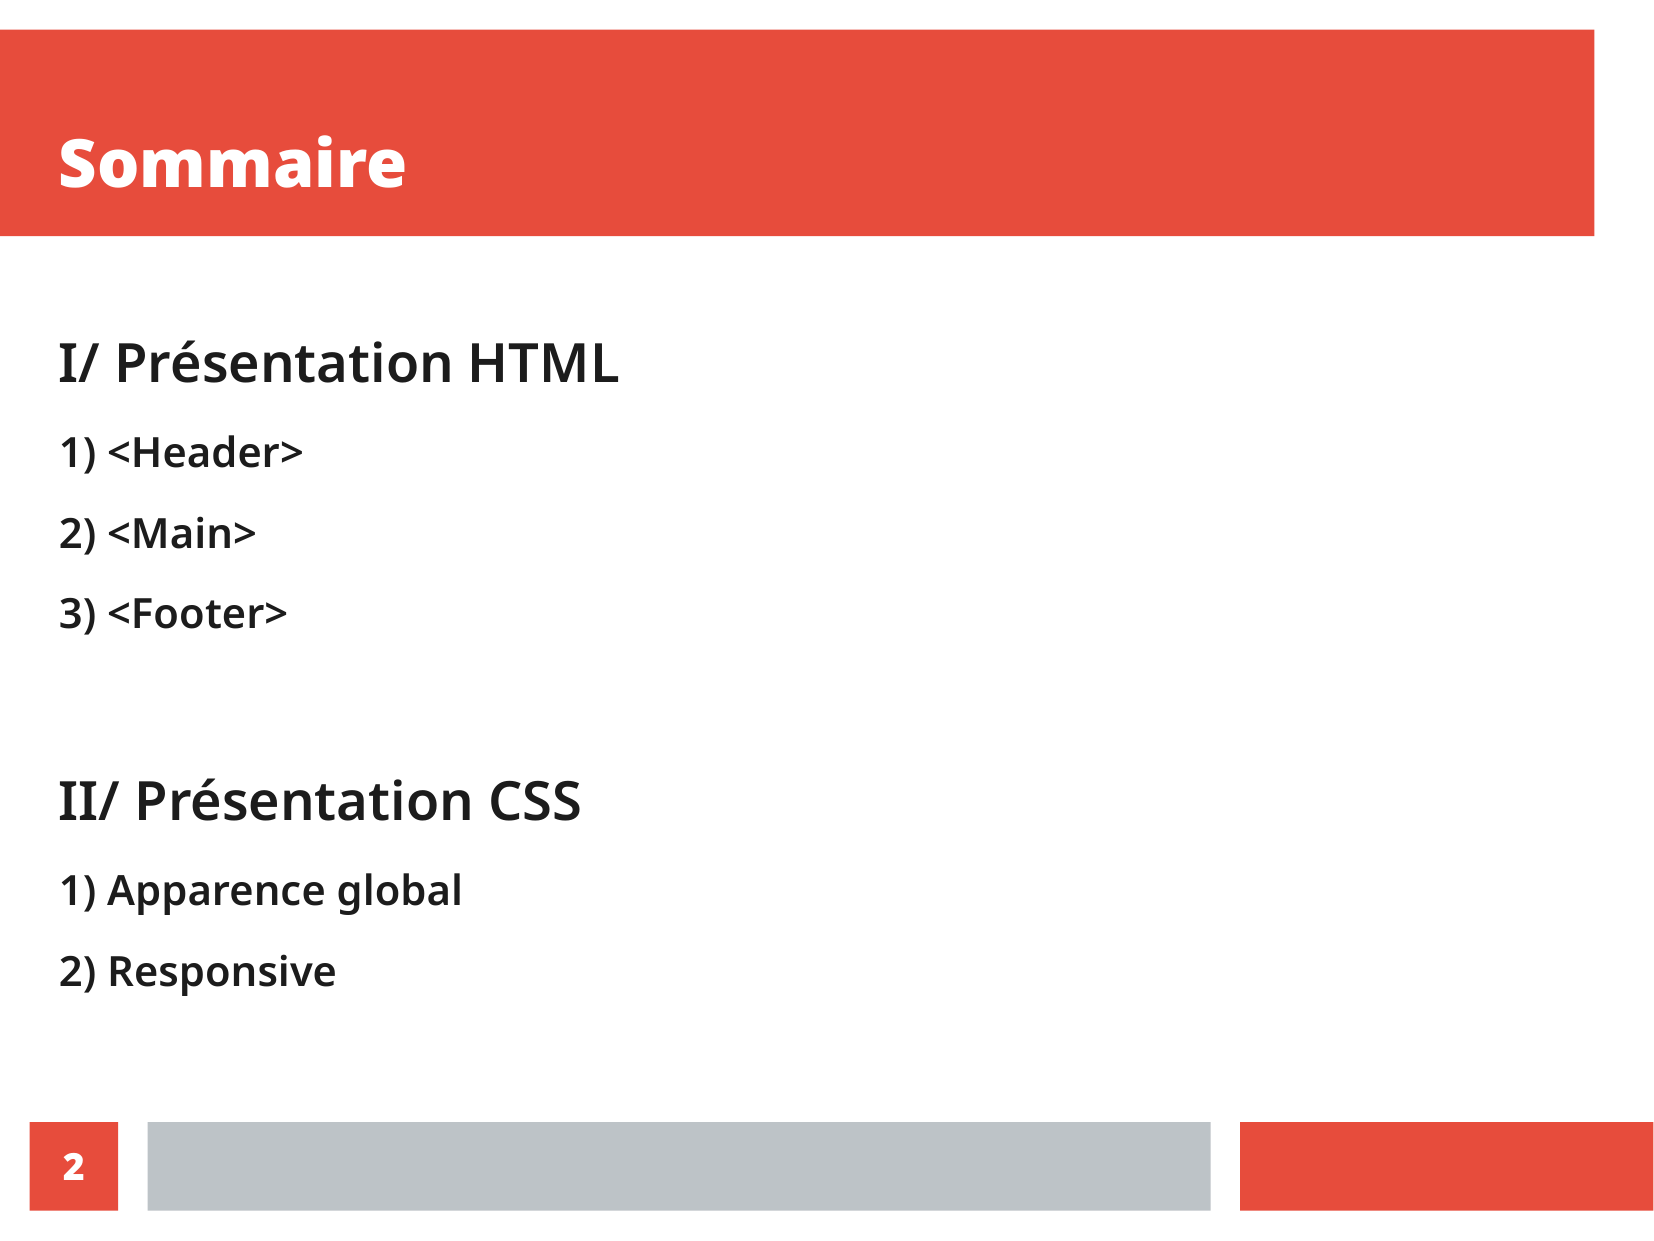

# Sommaire
I/ Présentation HTML
1) <Header>
2) <Main>
3) <Footer>
II/ Présentation CSS
1) Apparence global
2) Responsive
2